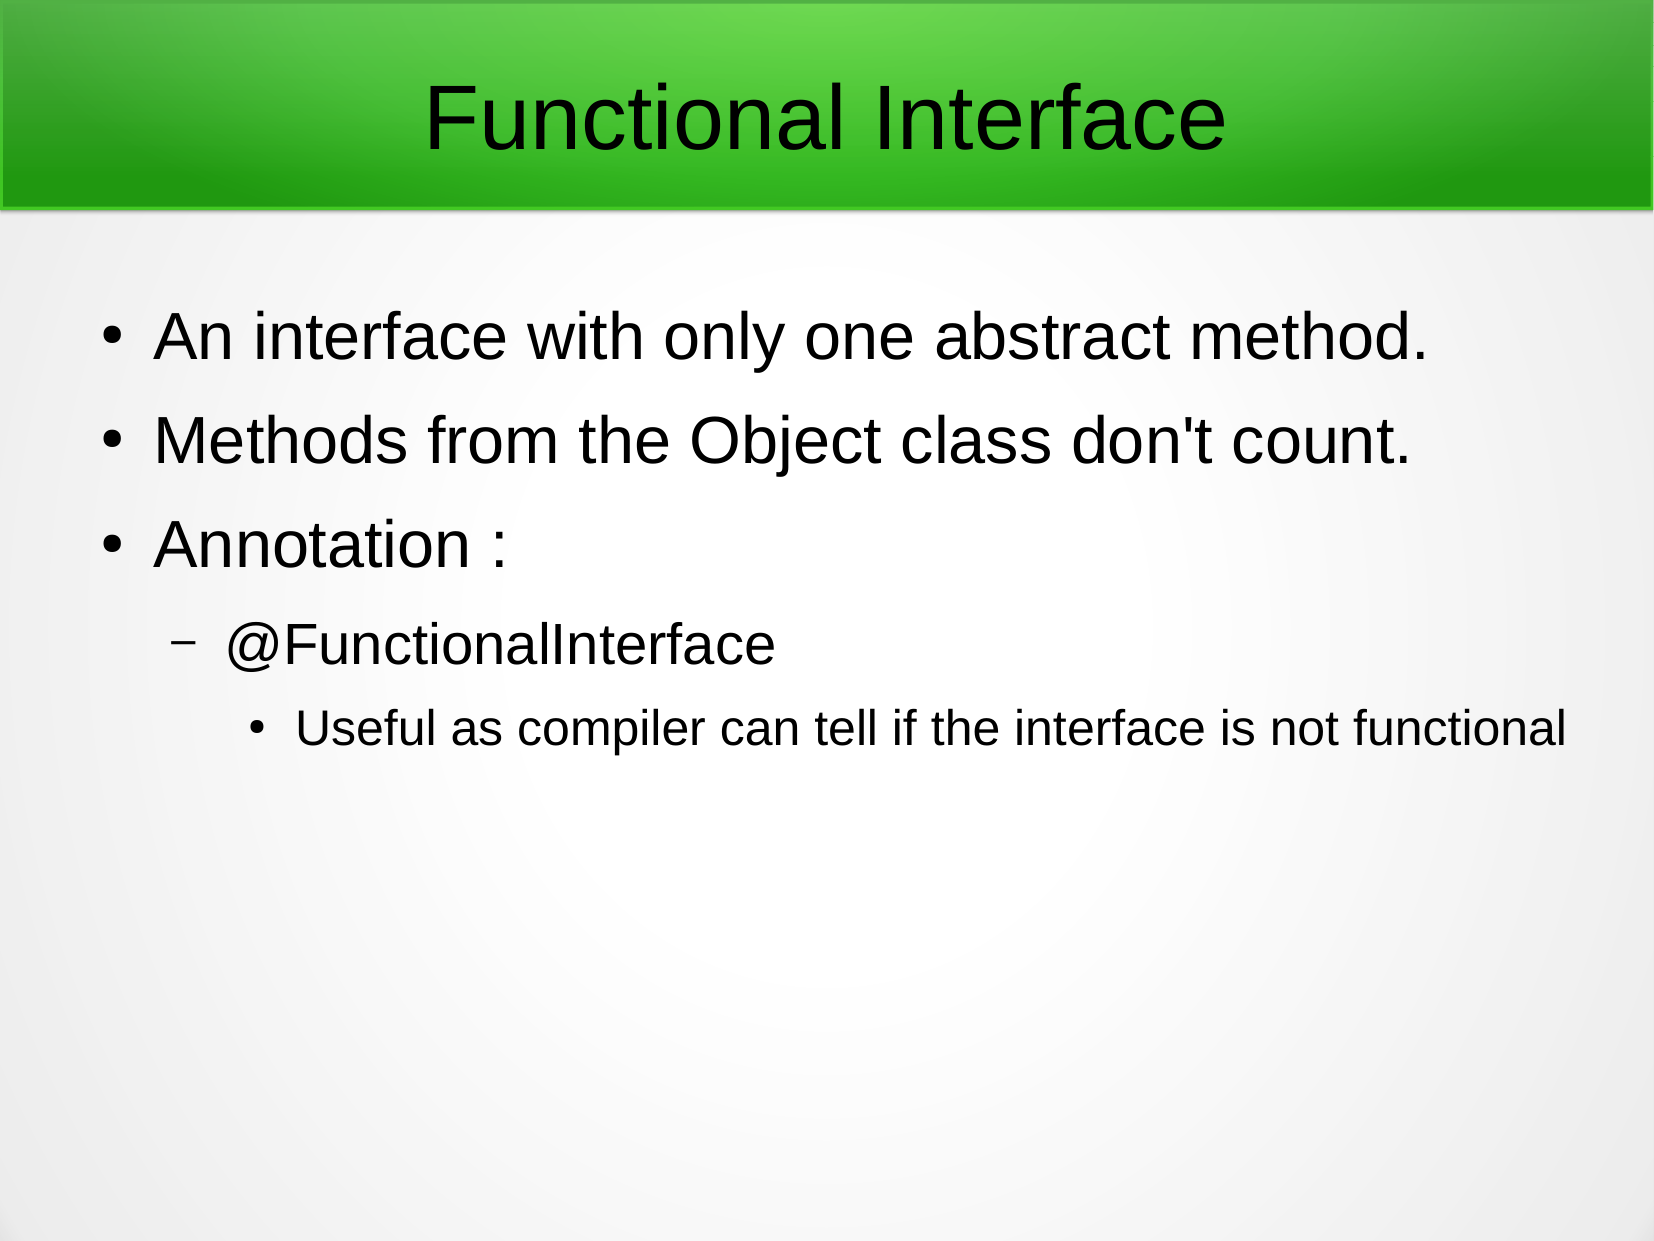

# Functional Interface
An interface with only one abstract method.
Methods from the Object class don't count.
Annotation :
@FunctionalInterface
Useful as compiler can tell if the interface is not functional